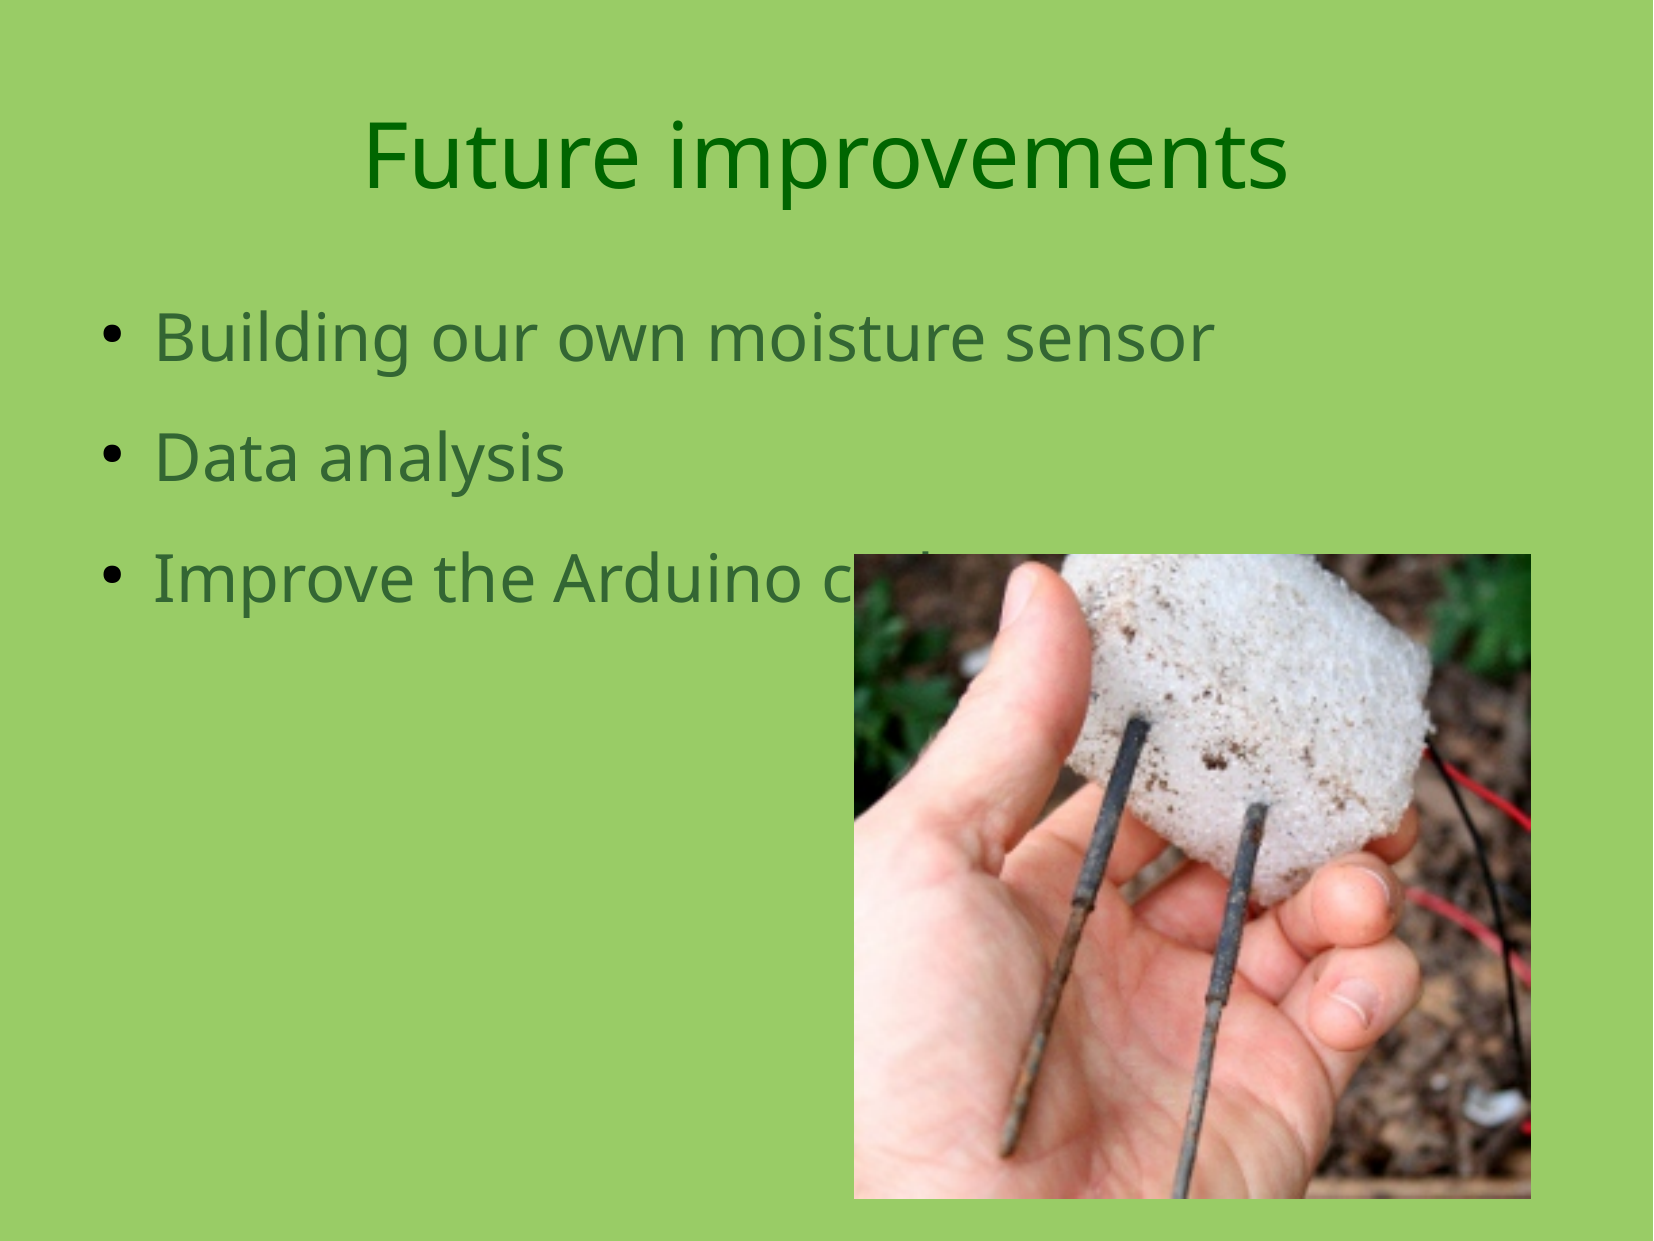

# Future improvements
Building our own moisture sensor
Data analysis
Improve the Arduino code